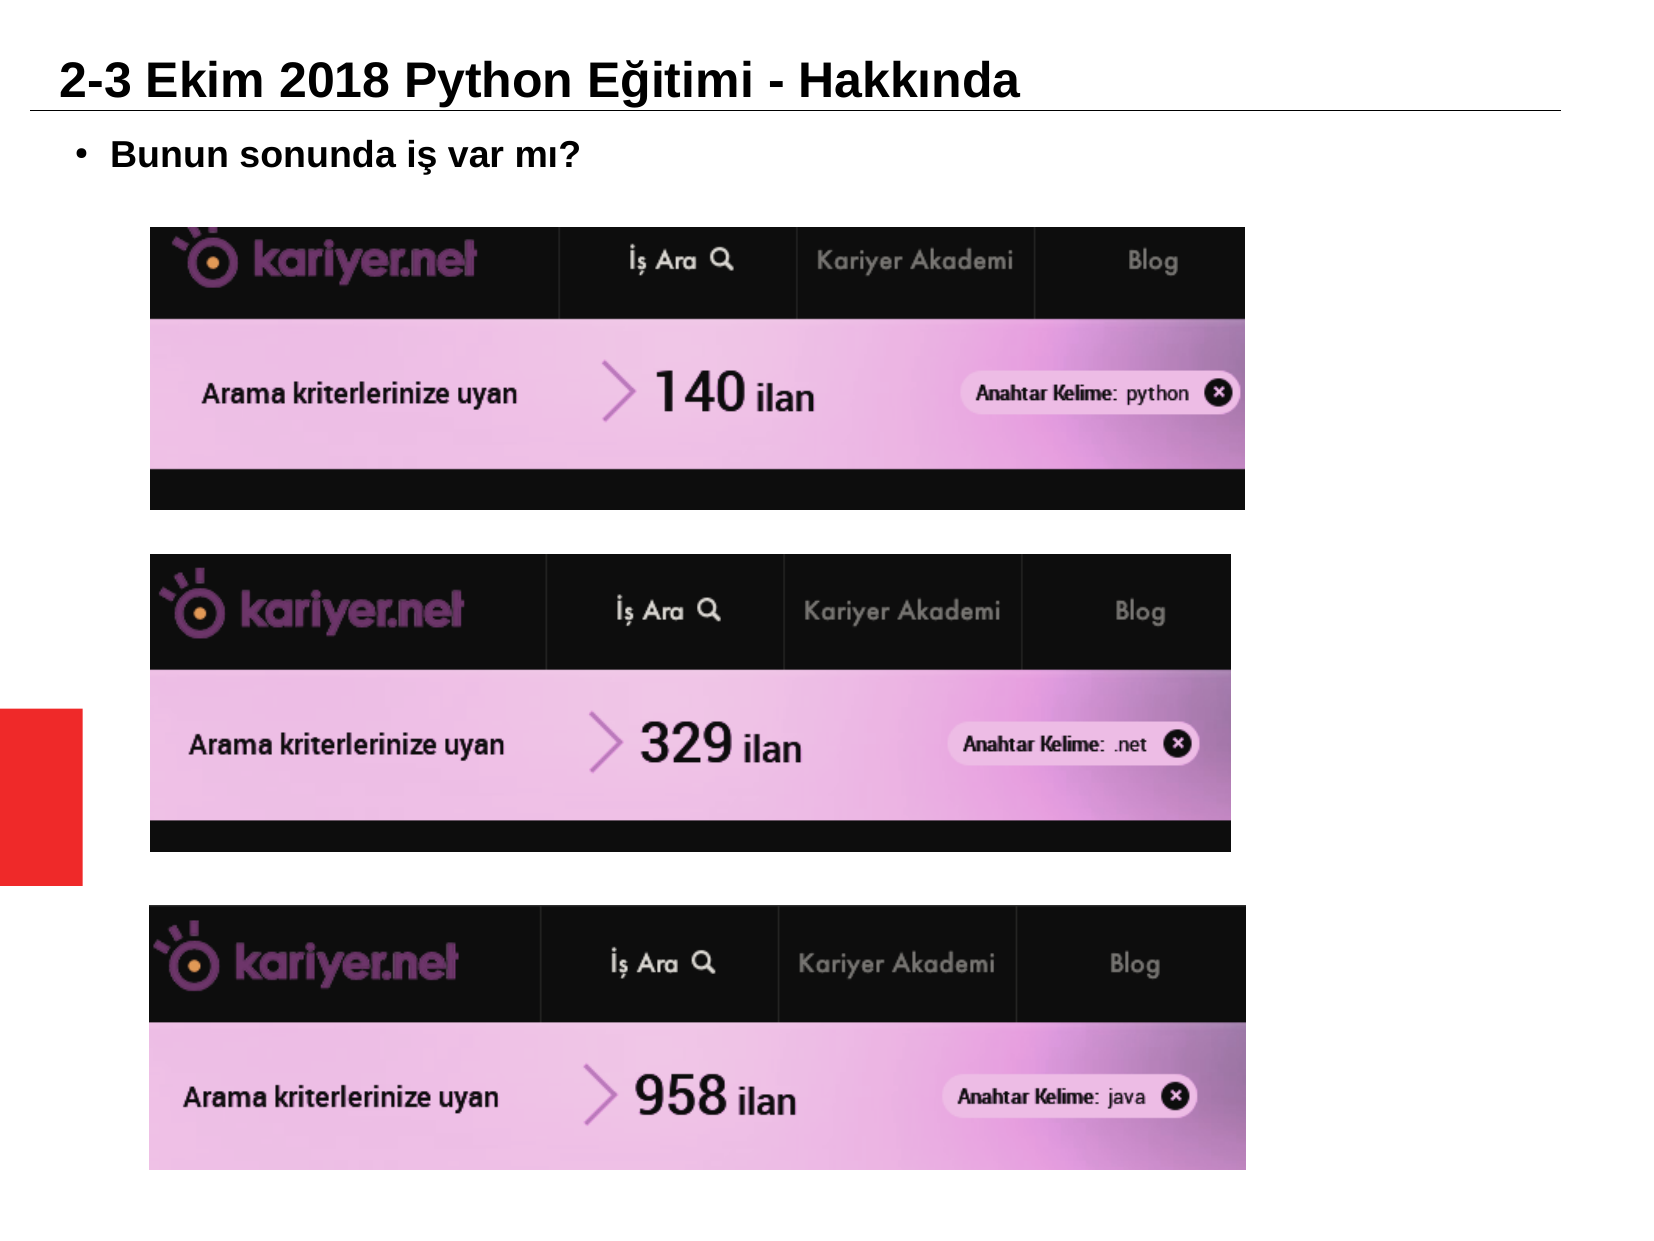

2-3 Ekim 2018 Python Eğitimi - Hakkında
Bunun sonunda iş var mı?